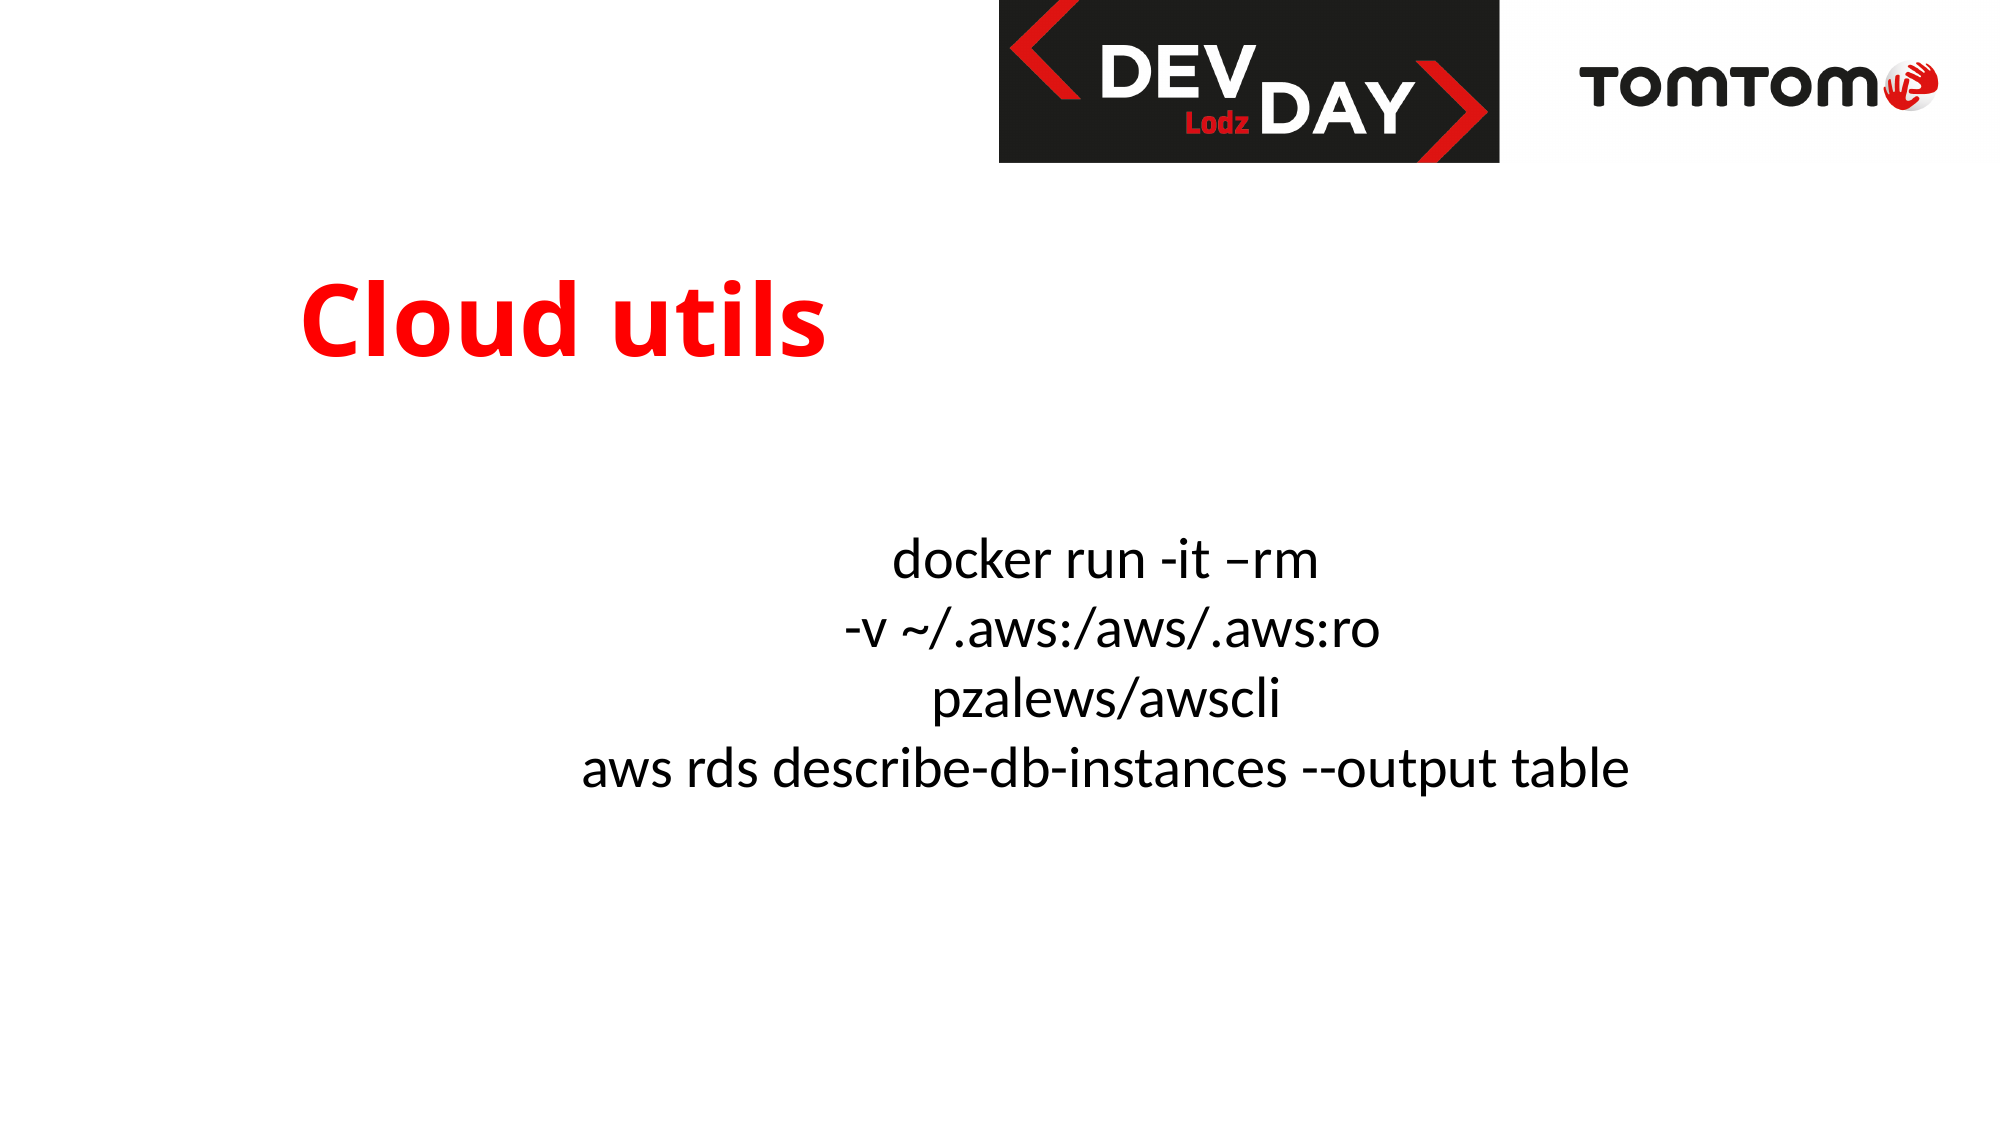

Cloud utils
docker run -it –rm
 -v ~/.aws:/aws/.aws:ro
pzalews/awscli
aws rds describe-db-instances --output table